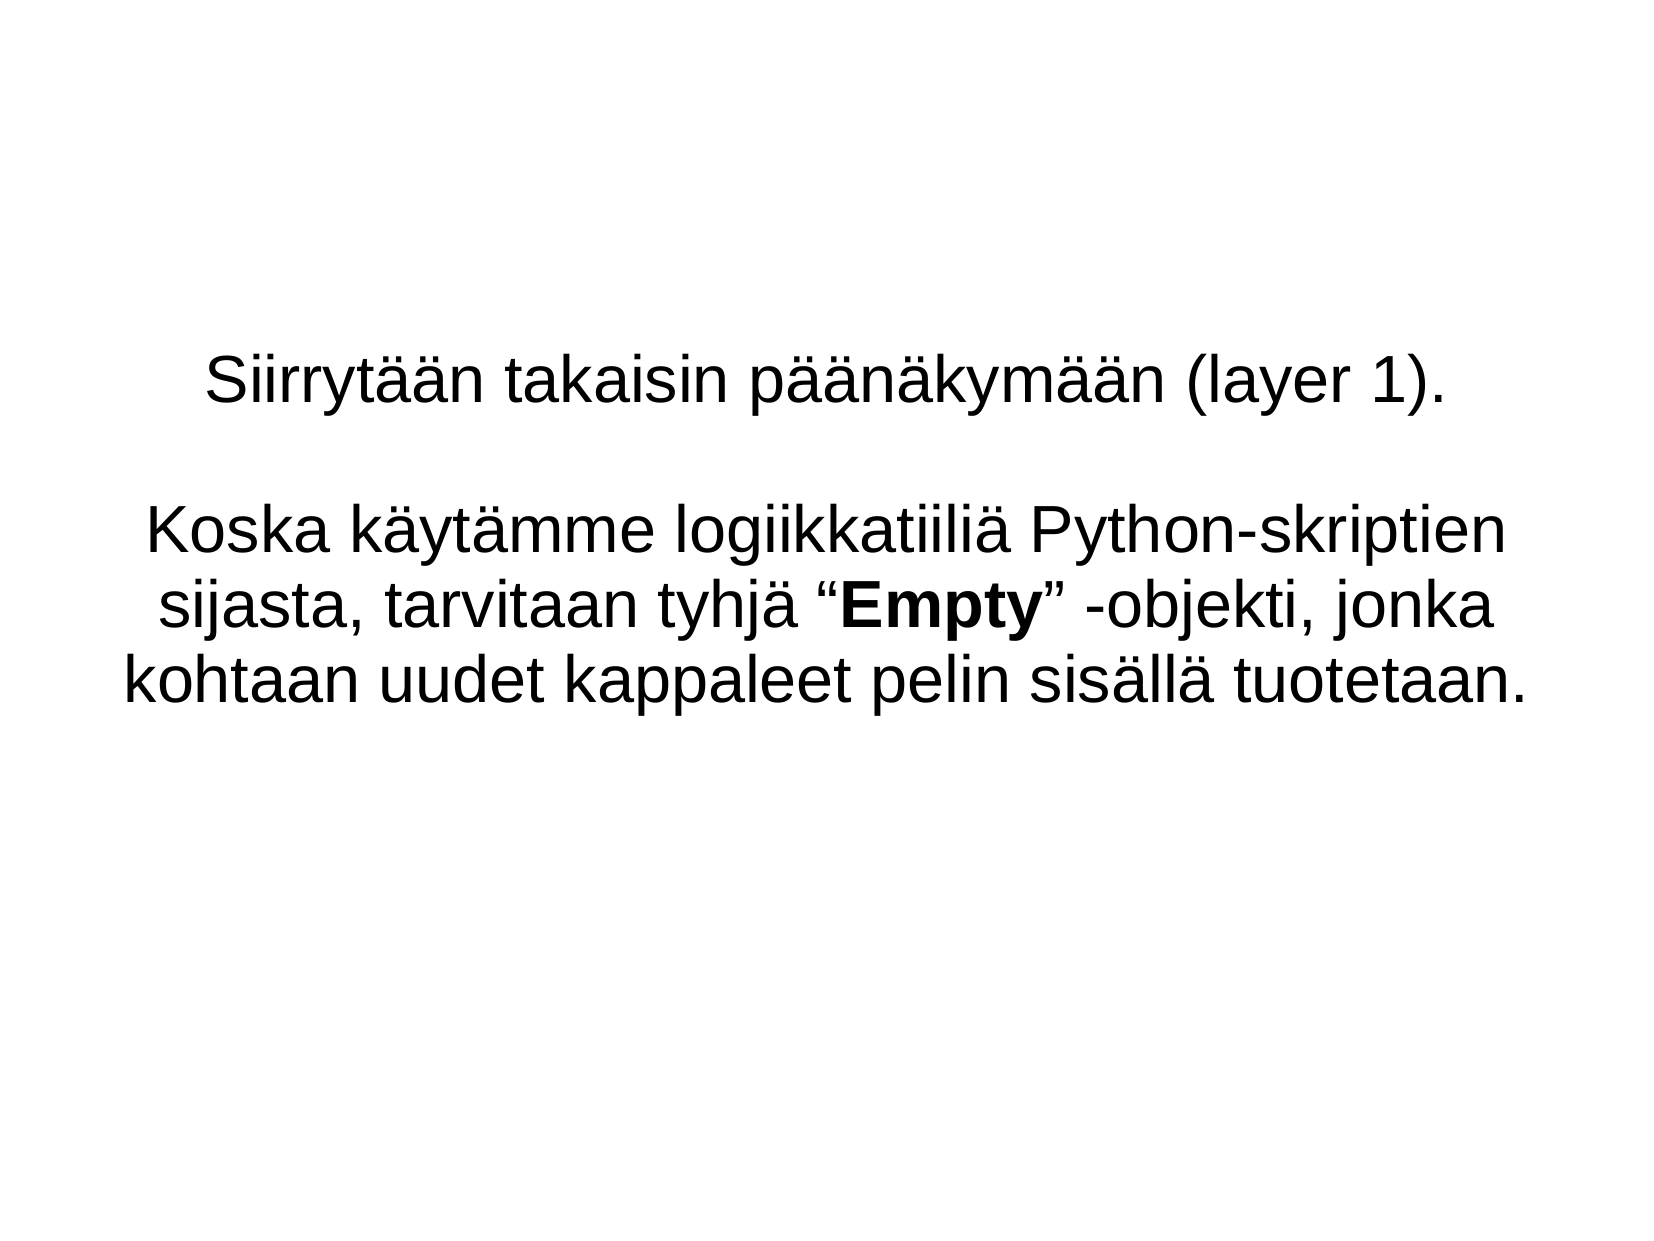

# Siirrytään takaisin päänäkymään (layer 1).
Koska käytämme logiikkatiiliä Python-skriptien sijasta, tarvitaan tyhjä “Empty” -objekti, jonka kohtaan uudet kappaleet pelin sisällä tuotetaan.